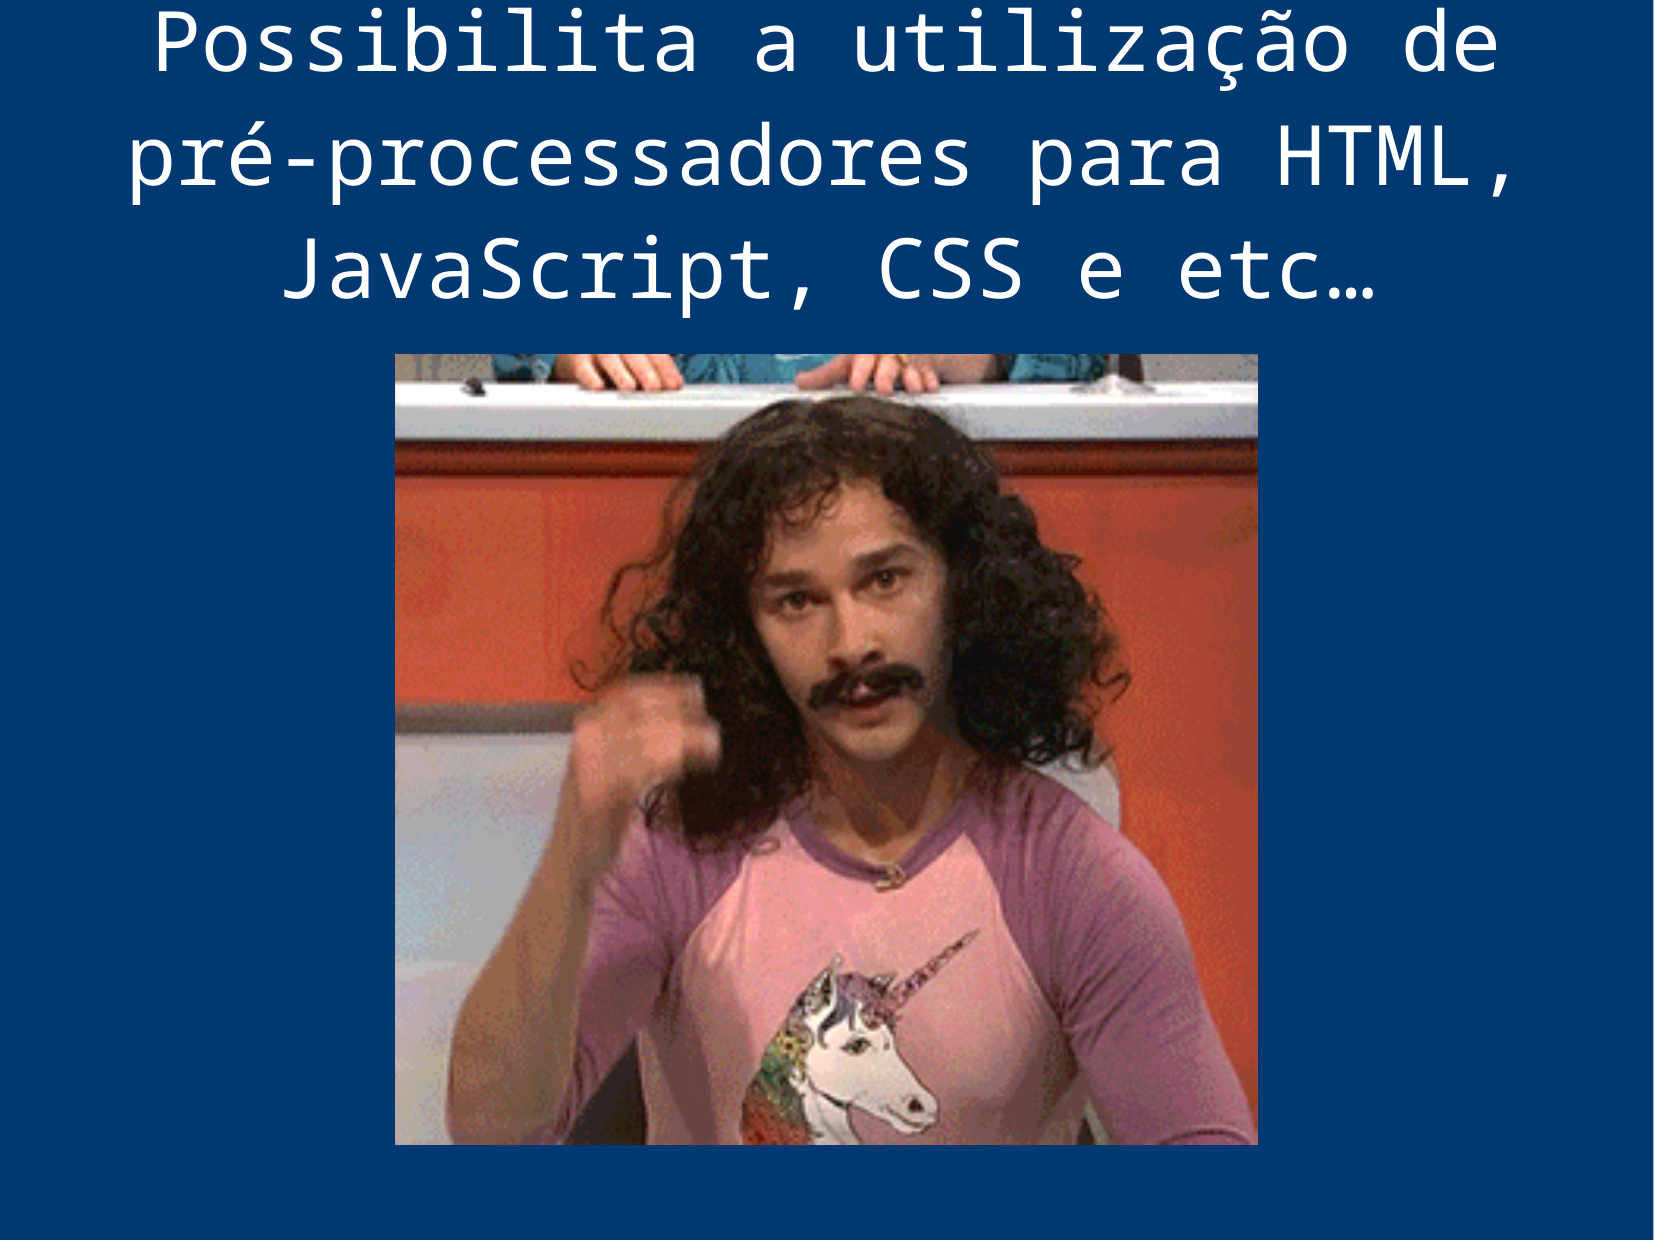

# Possibilita a utilização de pré-processadores para HTML, JavaScript, CSS e etc…